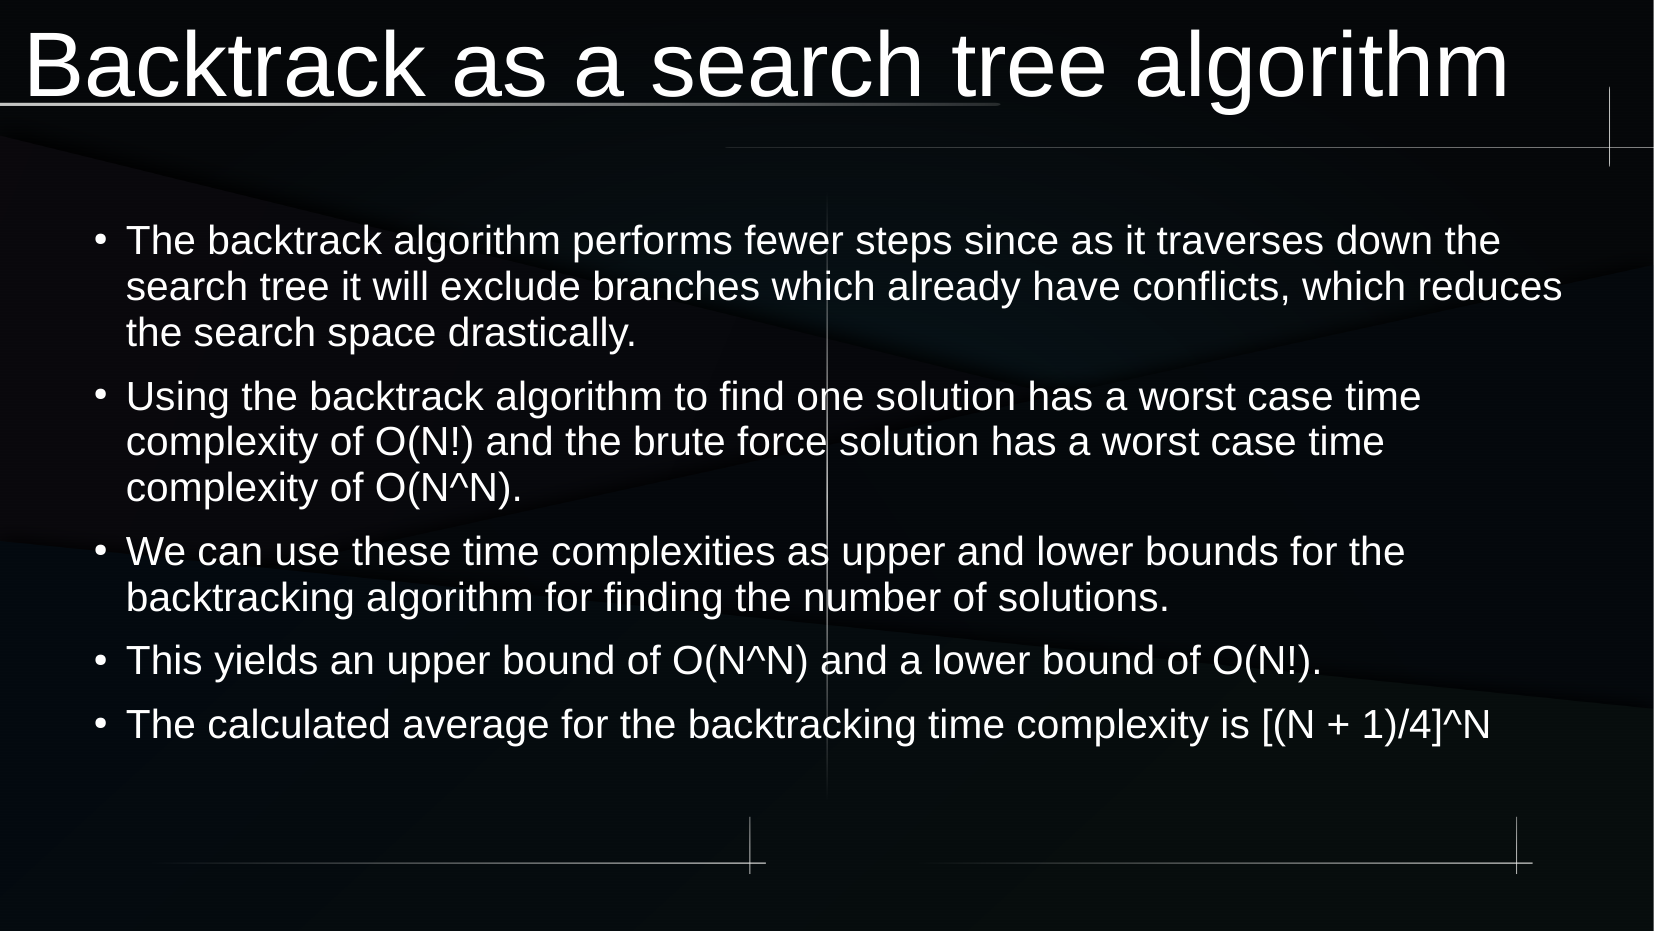

# Backtrack as a search tree algorithm
The backtrack algorithm performs fewer steps since as it traverses down the search tree it will exclude branches which already have conflicts, which reduces the search space drastically.
Using the backtrack algorithm to find one solution has a worst case time complexity of O(N!) and the brute force solution has a worst case time complexity of O(N^N).
We can use these time complexities as upper and lower bounds for the backtracking algorithm for finding the number of solutions.
This yields an upper bound of O(N^N) and a lower bound of O(N!).
The calculated average for the backtracking time complexity is [(N + 1)/4]^N